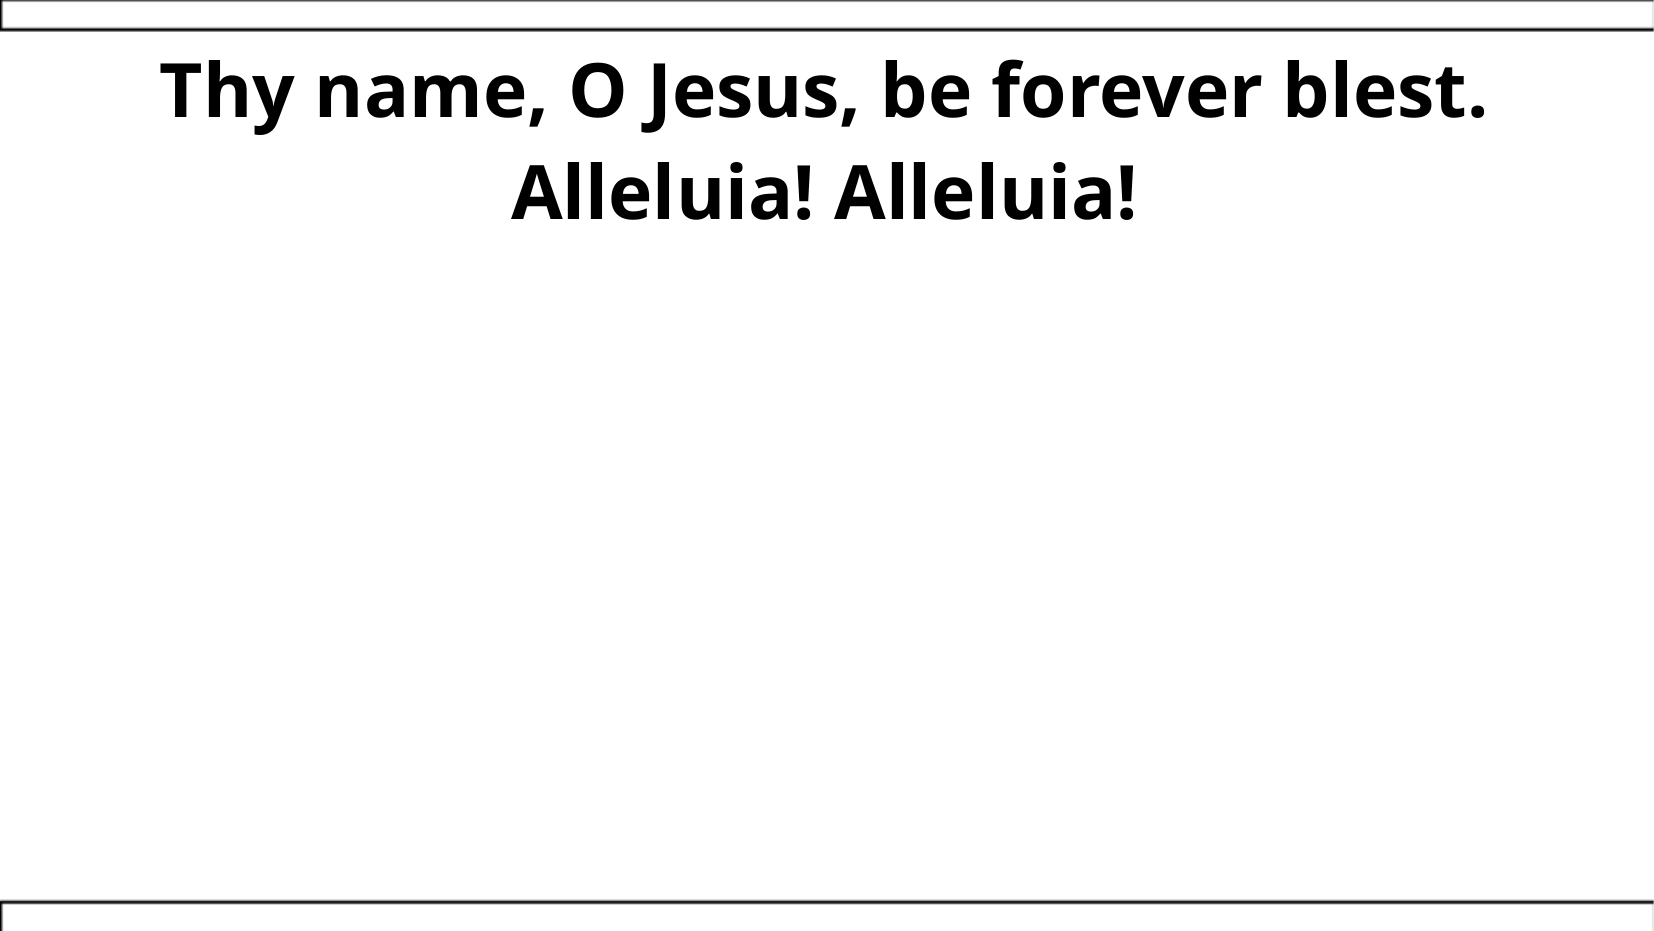

# Thy name, O Jesus, be forever blest. Alleluia! Alleluia!